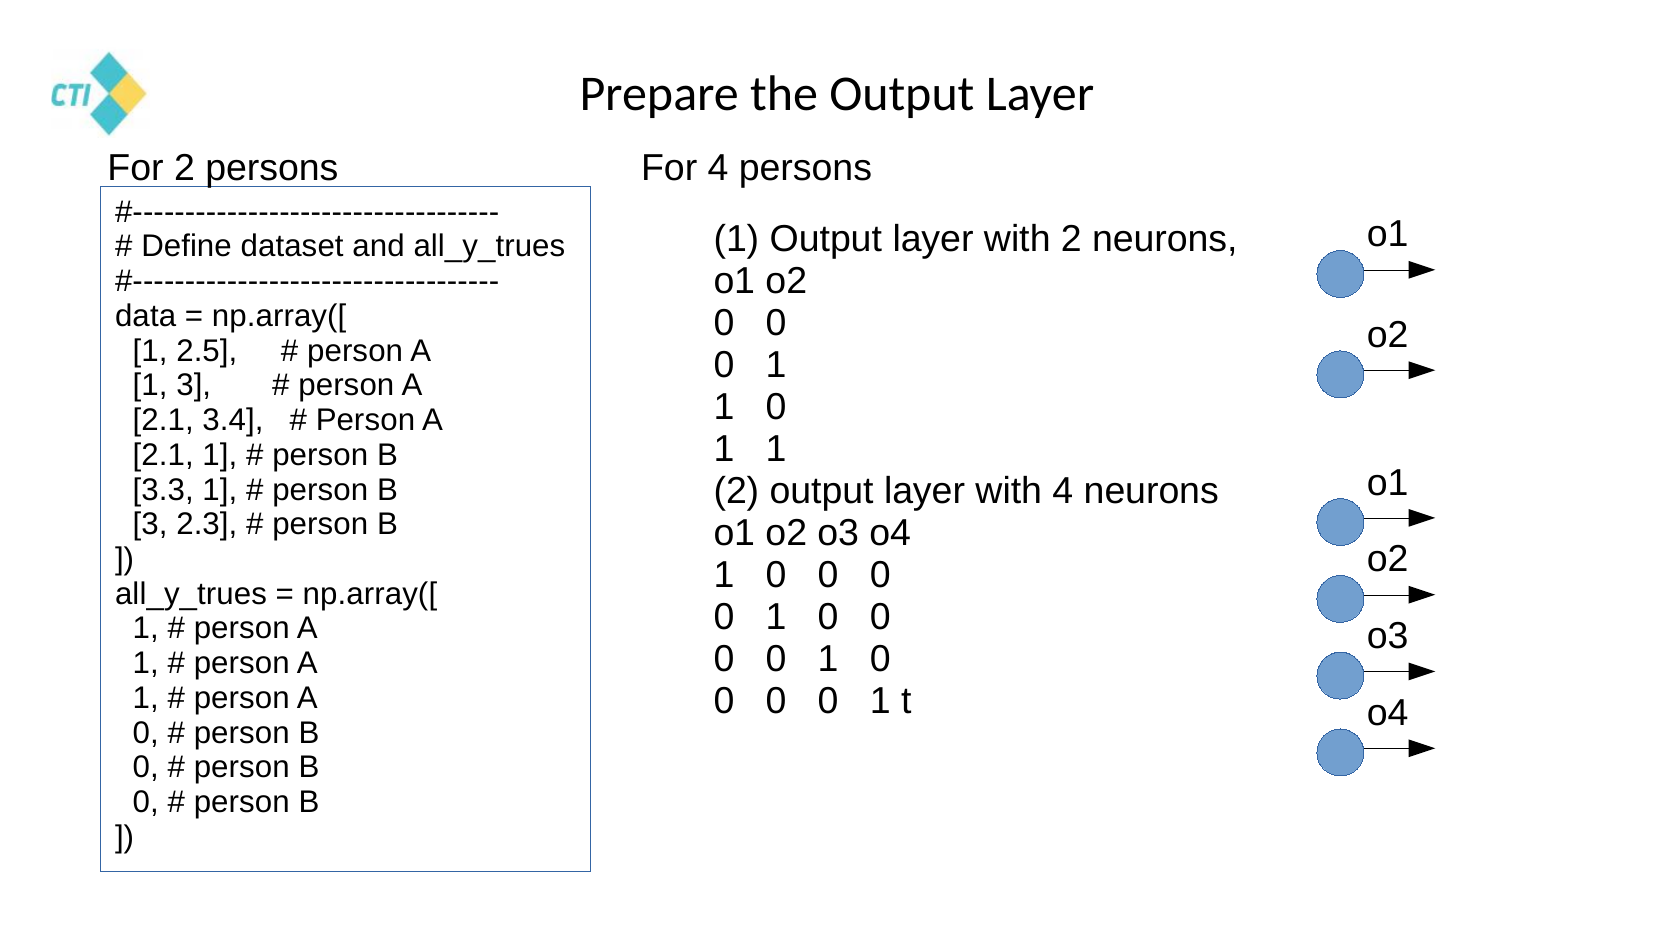

Prepare the Output Layer
For 2 persons
For 4 persons
#-----------------------------------
# Define dataset and all_y_trues
#-----------------------------------
data = np.array([
 [1, 2.5], # person A
 [1, 3], # person A
 [2.1, 3.4], # Person A
 [2.1, 1], # person B
 [3.3, 1], # person B
 [3, 2.3], # person B
])
all_y_trues = np.array([
 1, # person A
 1, # person A
 1, # person A
 0, # person B
 0, # person B
 0, # person B
])
o1
(1) Output layer with 2 neurons,
o1 o2
0 0
0 1
1 0
1 1
(2) output layer with 4 neurons
o1 o2 o3 o4
1 0 0 0
0 1 0 0
0 0 1 0
0 0 0 1 t
o2
o1
o2
o3
o4